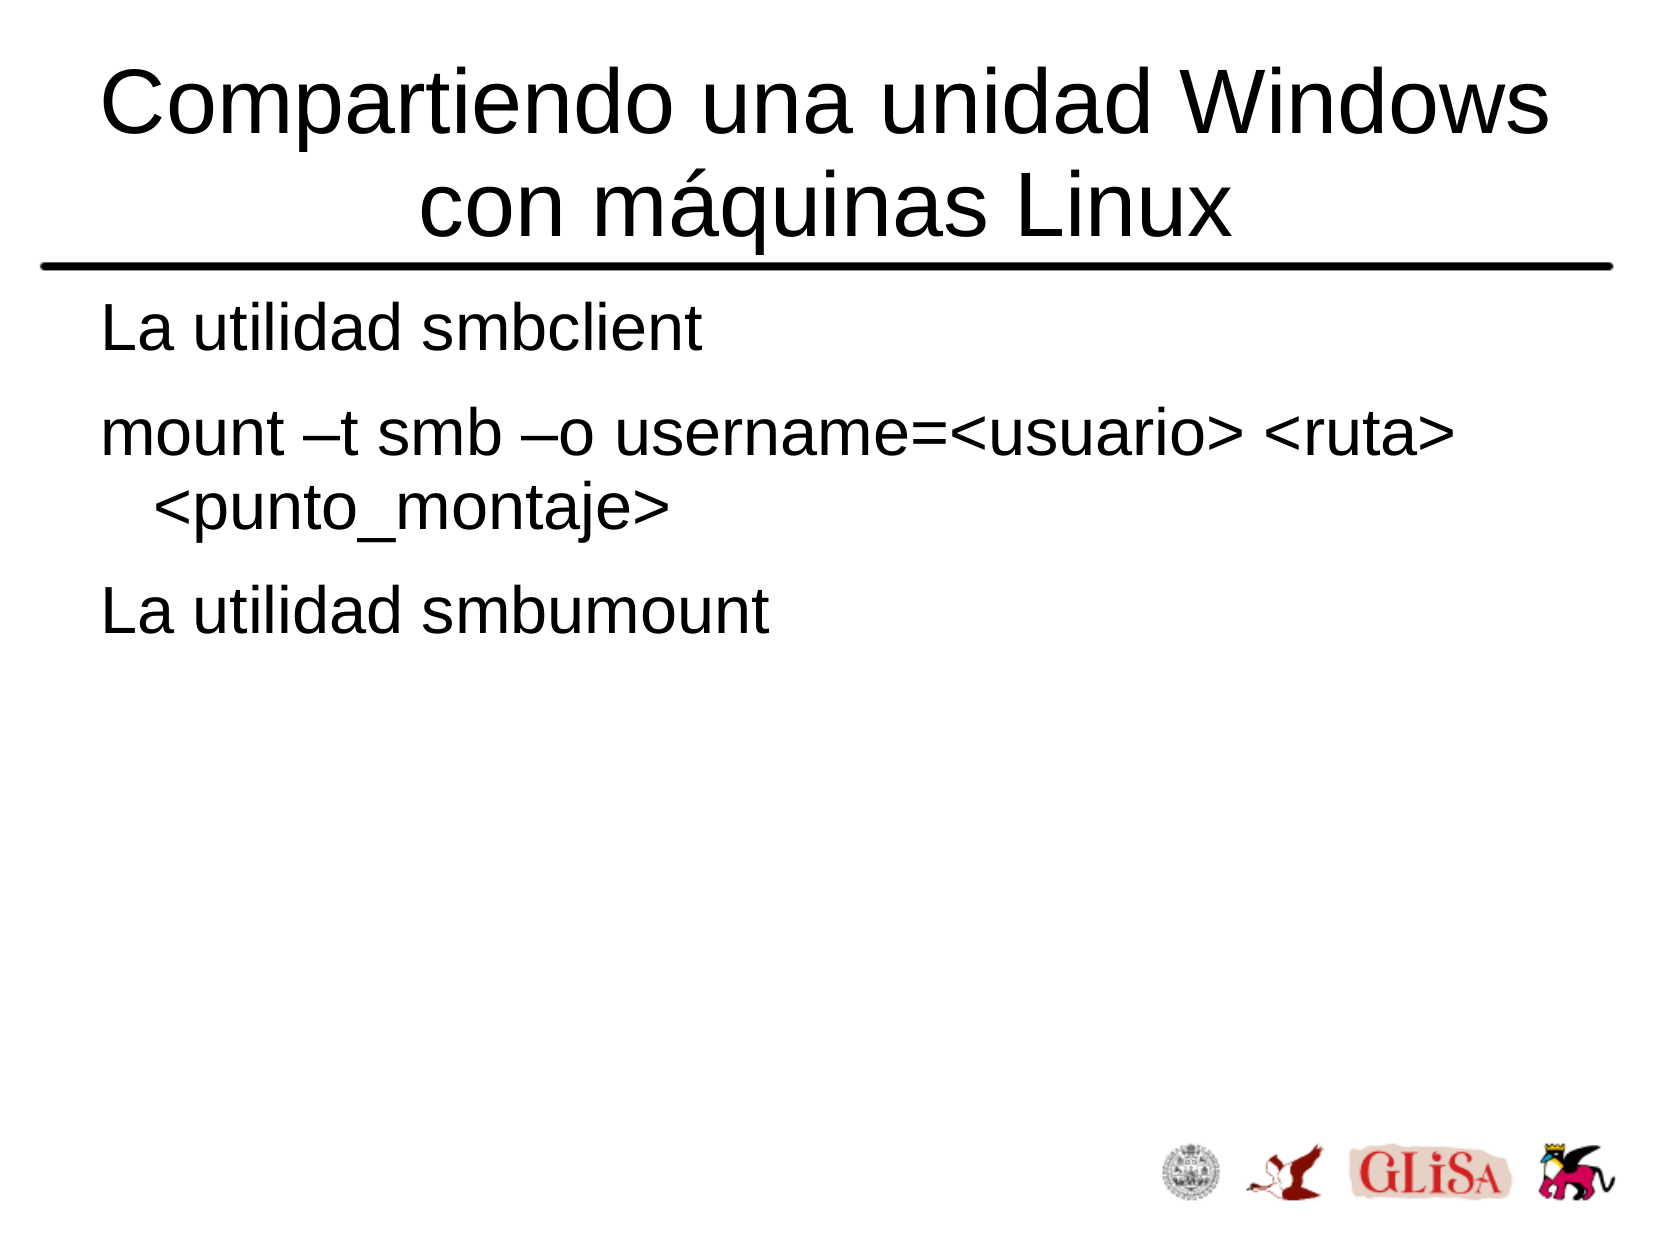

# Compartiendo una unidad Windows con máquinas Linux
La utilidad smbclient
mount –t smb –o username=<usuario> <ruta> <punto_montaje>
La utilidad smbumount